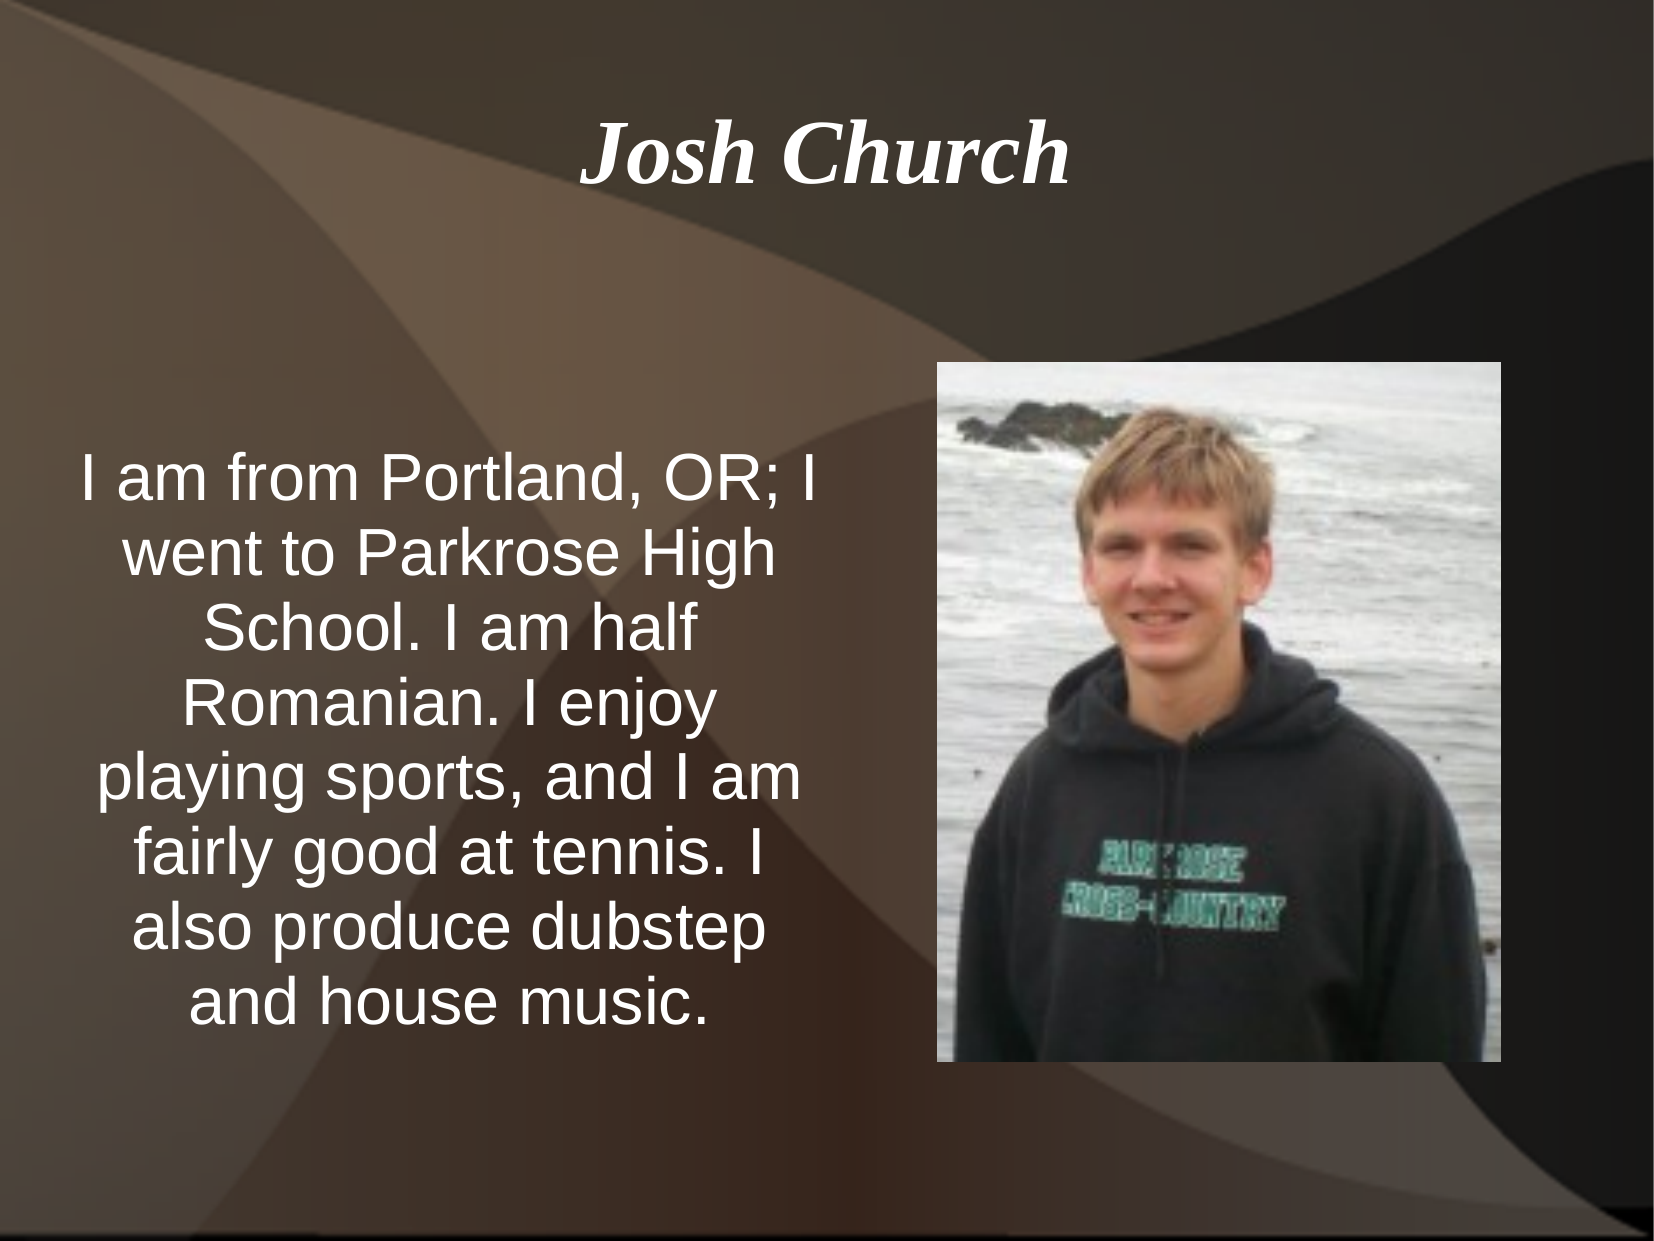

# Josh Church
I am from Portland, OR; I went to Parkrose High School. I am half Romanian. I enjoy playing sports, and I am fairly good at tennis. I also produce dubstep and house music.